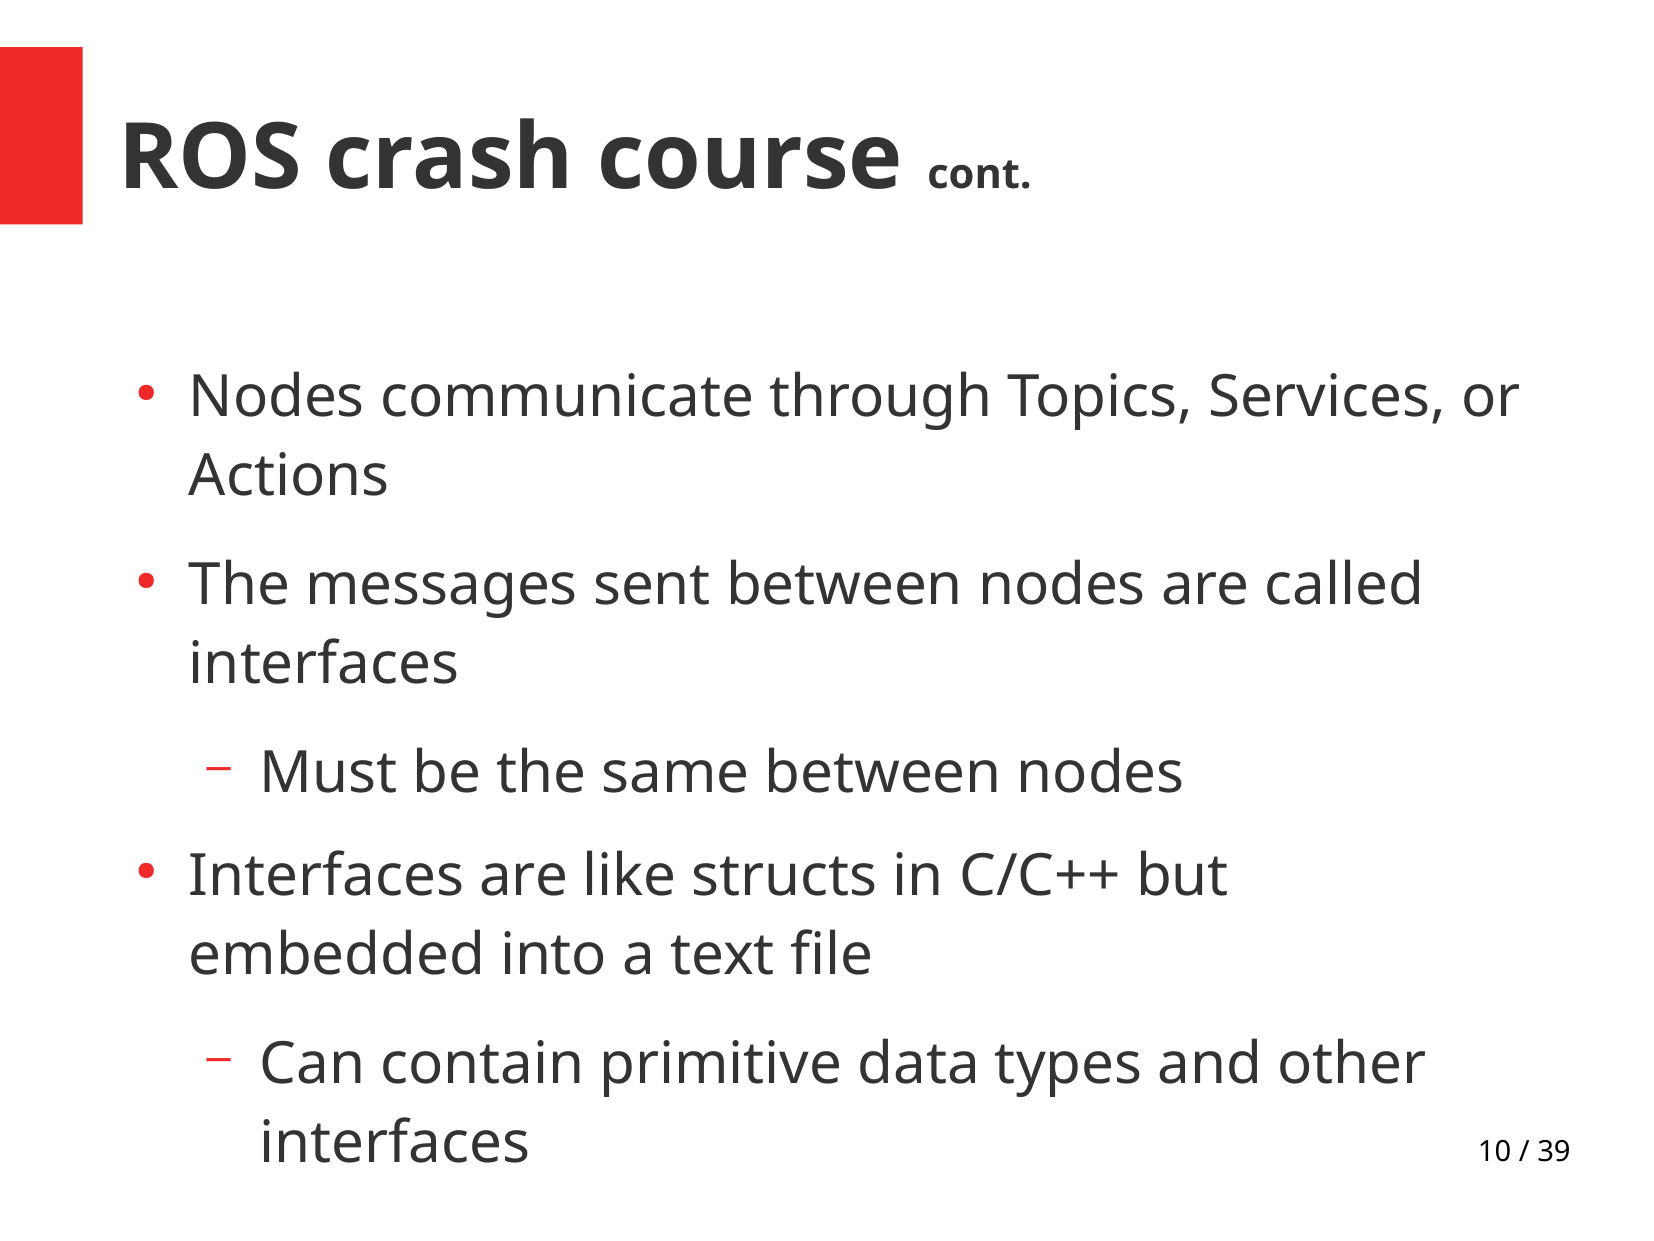

# ROS crash course cont.
Nodes communicate through Topics, Services, or Actions
The messages sent between nodes are called interfaces
Must be the same between nodes
Interfaces are like structs in C/C++ but embedded into a text file
Can contain primitive data types and other interfaces
10